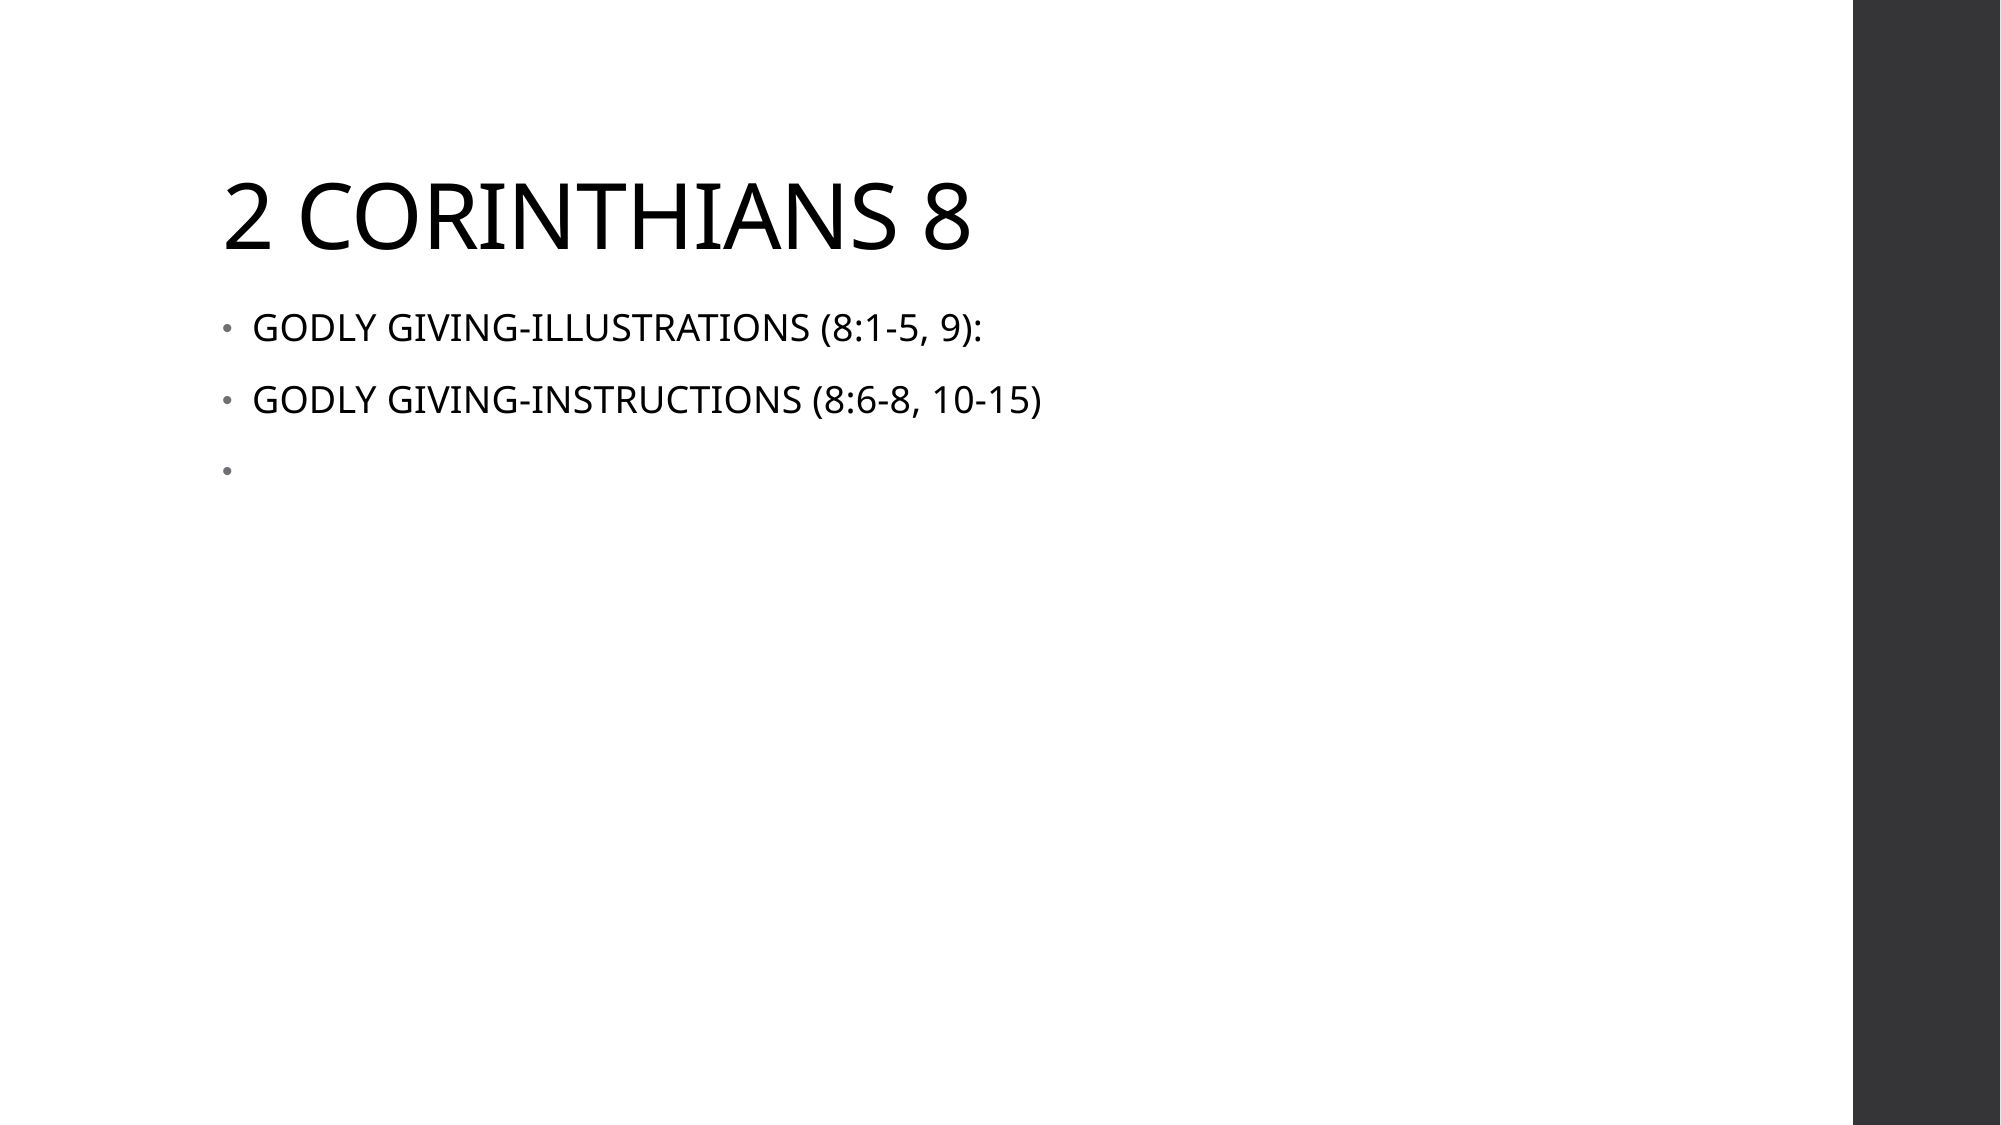

# 2 CORINTHIANS 8
GODLY GIVING-ILLUSTRATIONS (8:1-5, 9):
GODLY GIVING-INSTRUCTIONS (8:6-8, 10-15)